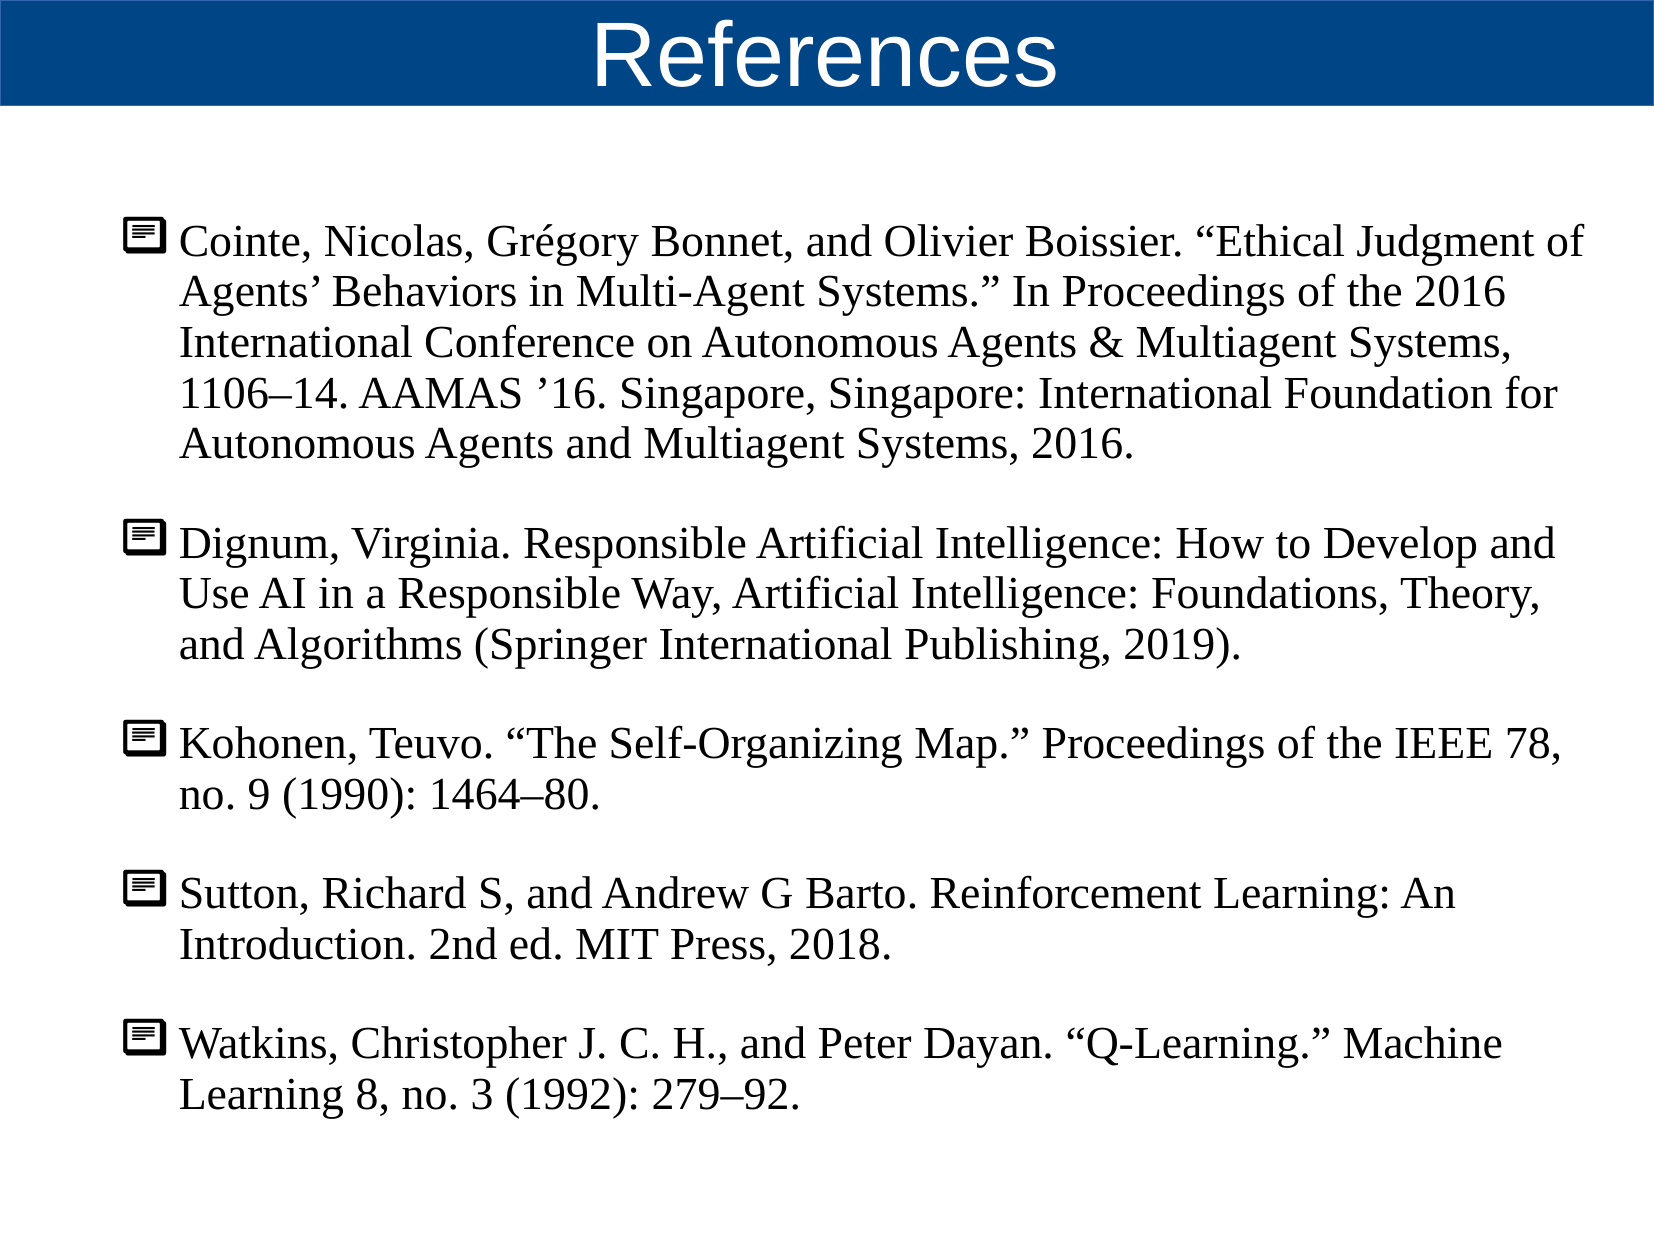

# References
Cointe, Nicolas, Grégory Bonnet, and Olivier Boissier. “Ethical Judgment of Agents’ Behaviors in Multi-Agent Systems.” In Proceedings of the 2016 International Conference on Autonomous Agents & Multiagent Systems, 1106–14. AAMAS ’16. Singapore, Singapore: International Foundation for Autonomous Agents and Multiagent Systems, 2016.
Dignum, Virginia. Responsible Artificial Intelligence: How to Develop and Use AI in a Responsible Way, Artificial Intelligence: Foundations, Theory, and Algorithms (Springer International Publishing, 2019).
Kohonen, Teuvo. “The Self-Organizing Map.” Proceedings of the IEEE 78, no. 9 (1990): 1464–80.
Sutton, Richard S, and Andrew G Barto. Reinforcement Learning: An Introduction. 2nd ed. MIT Press, 2018.
Watkins, Christopher J. C. H., and Peter Dayan. “Q-Learning.” Machine Learning 8, no. 3 (1992): 279–92.